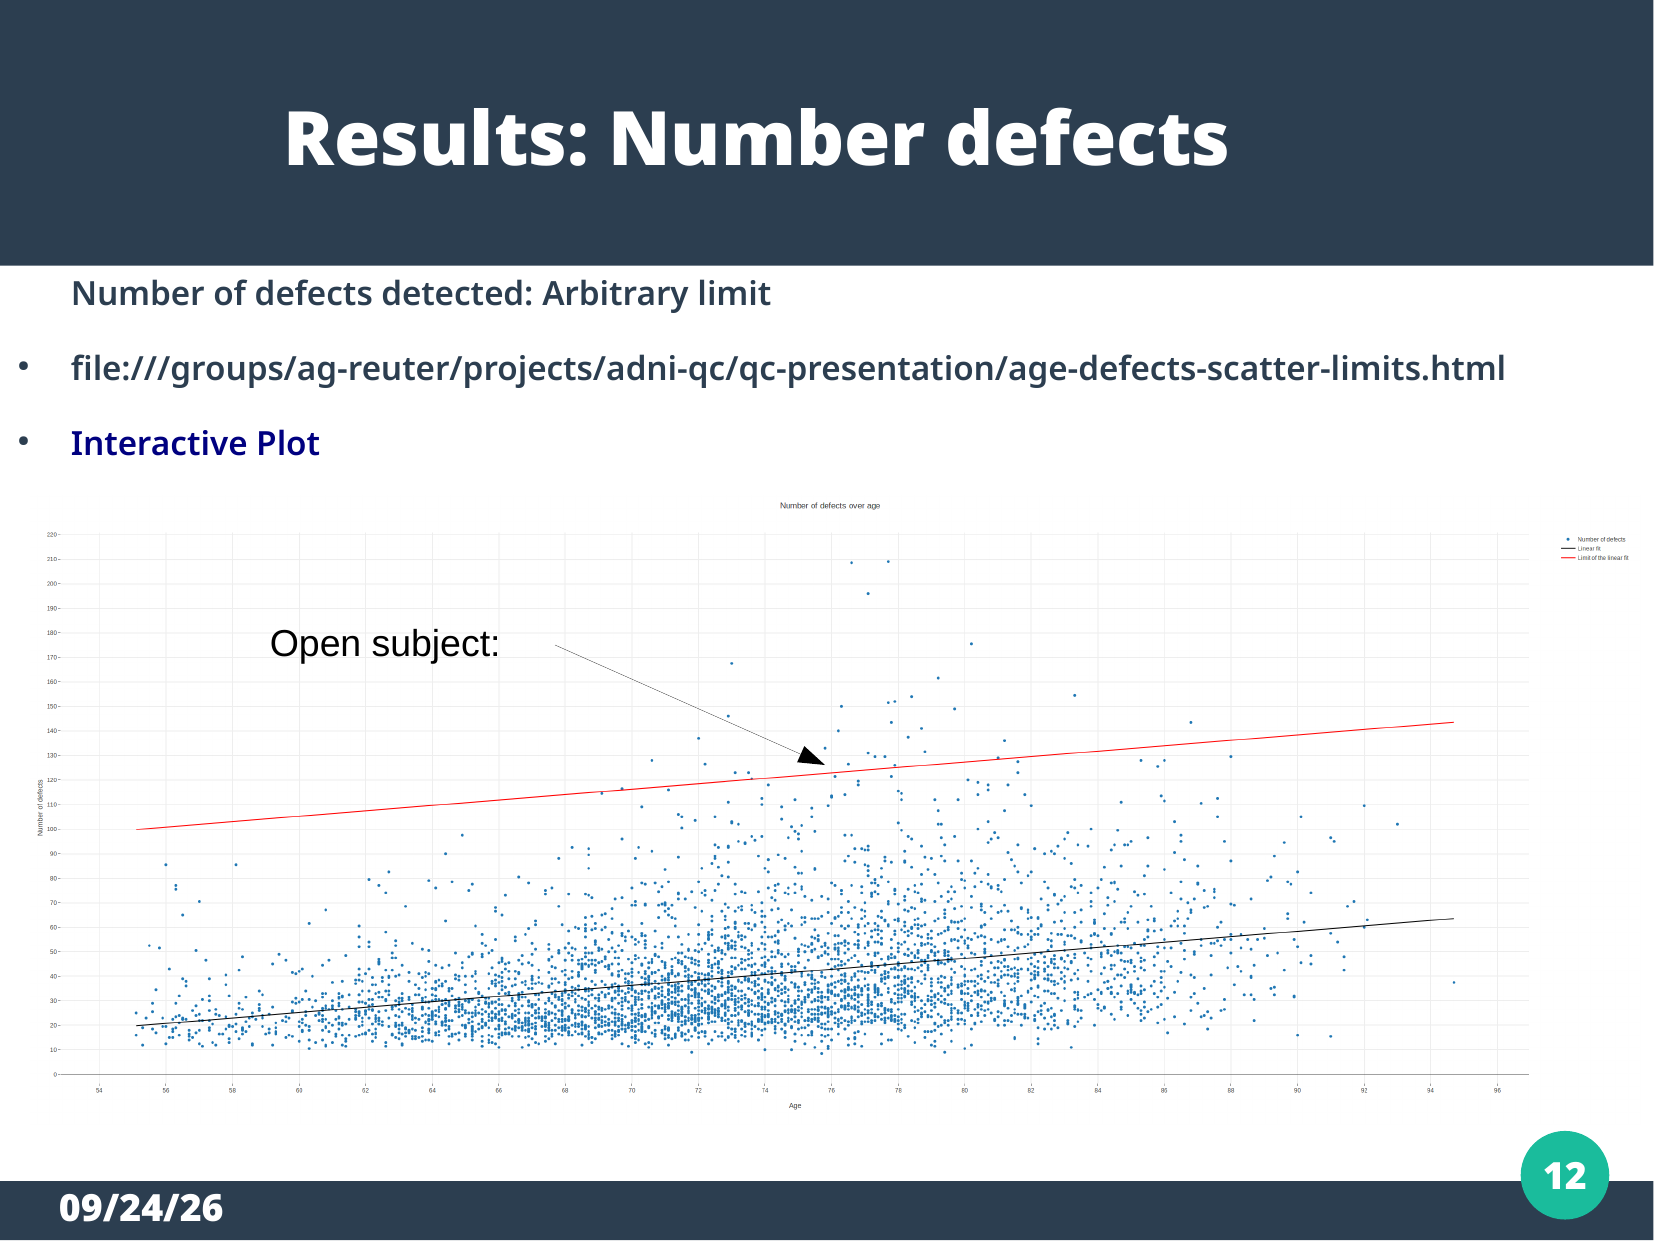

Results: Number defects
# Number of defects detected: Arbitrary limit
file:///groups/ag-reuter/projects/adni-qc/qc-presentation/age-defects-scatter-limits.html
Interactive Plot
Open subject:
12